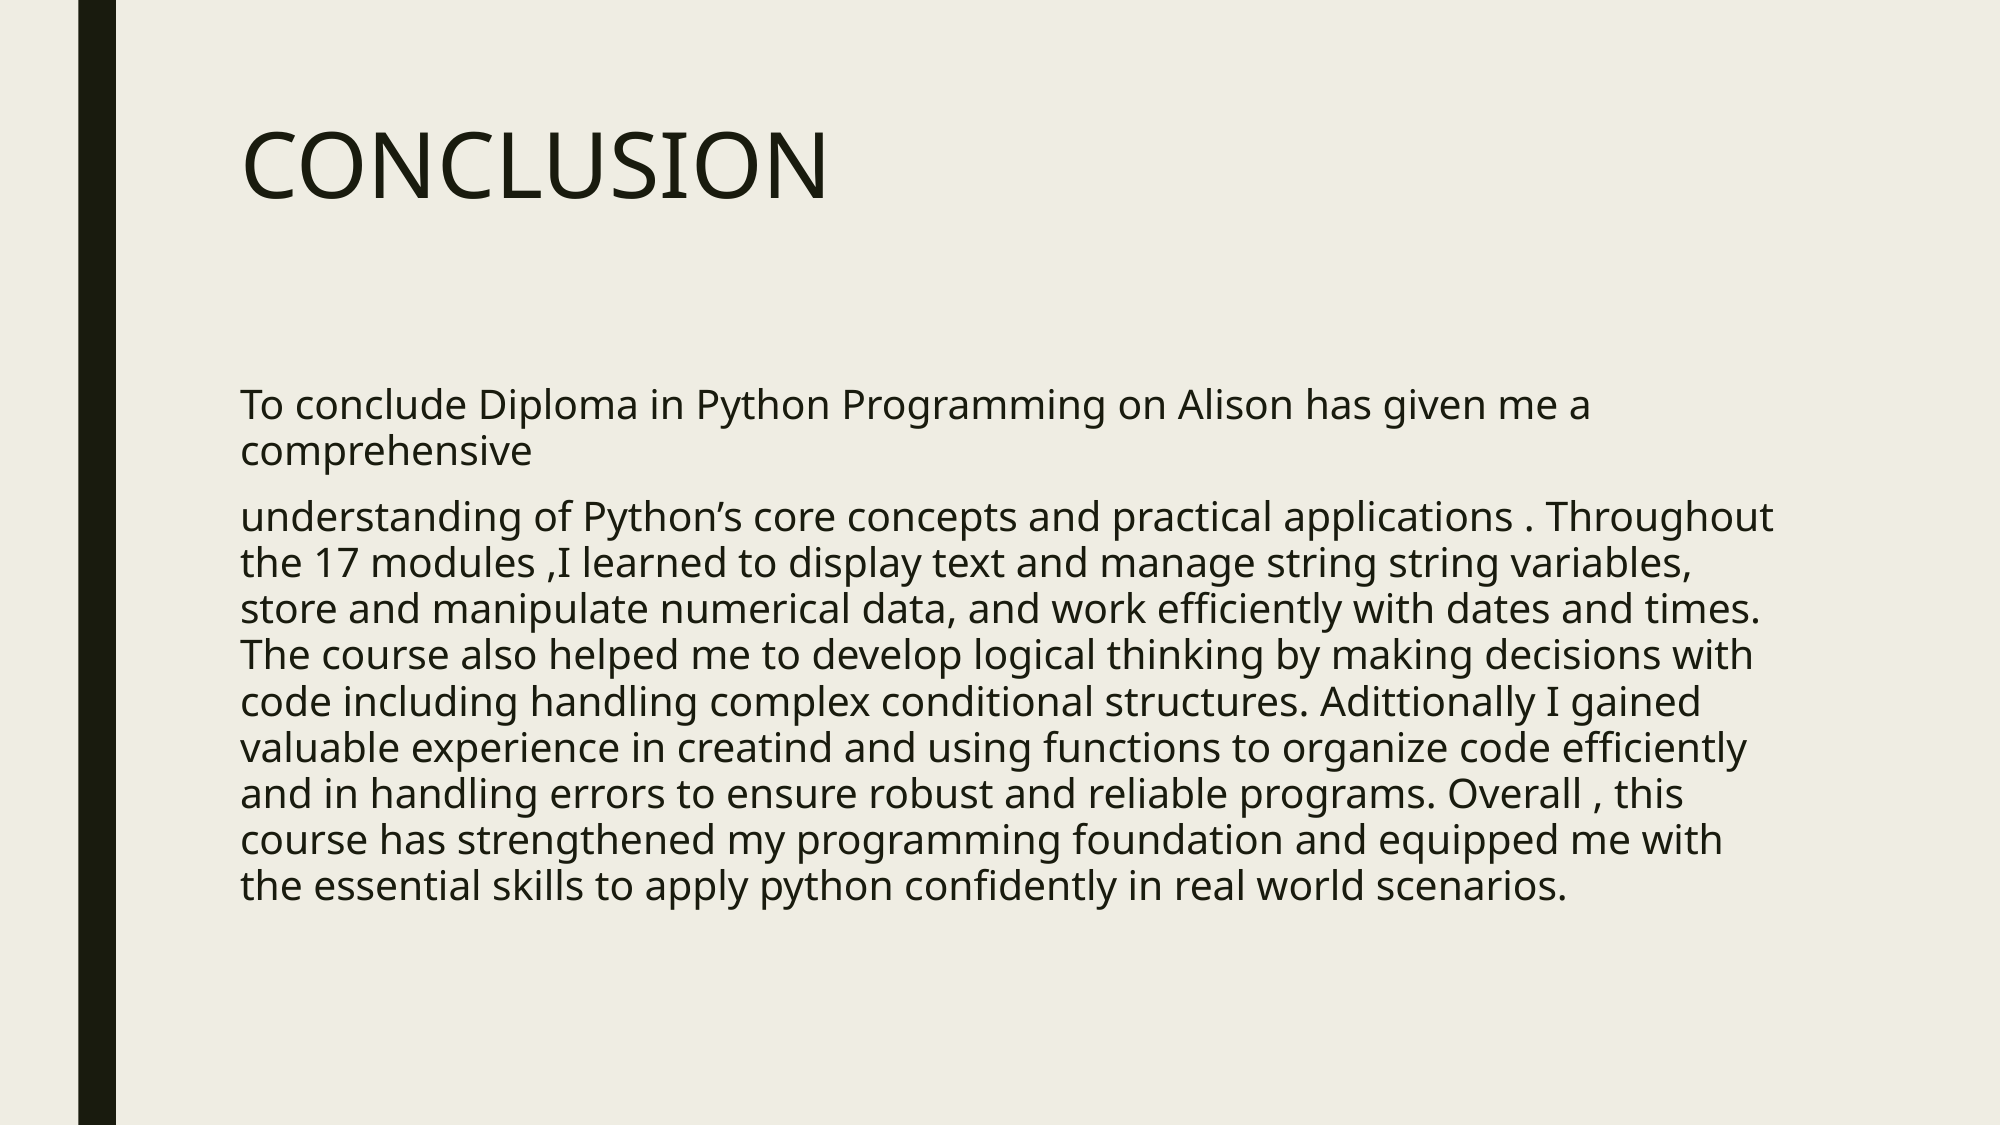

# CONCLUSION
To conclude Diploma in Python Programming on Alison has given me a comprehensive
understanding of Python’s core concepts and practical applications . Throughout the 17 modules ,I learned to display text and manage string string variables, store and manipulate numerical data, and work efficiently with dates and times. The course also helped me to develop logical thinking by making decisions with code including handling complex conditional structures. Adittionally I gained valuable experience in creatind and using functions to organize code efficiently and in handling errors to ensure robust and reliable programs. Overall , this course has strengthened my programming foundation and equipped me with the essential skills to apply python confidently in real world scenarios.